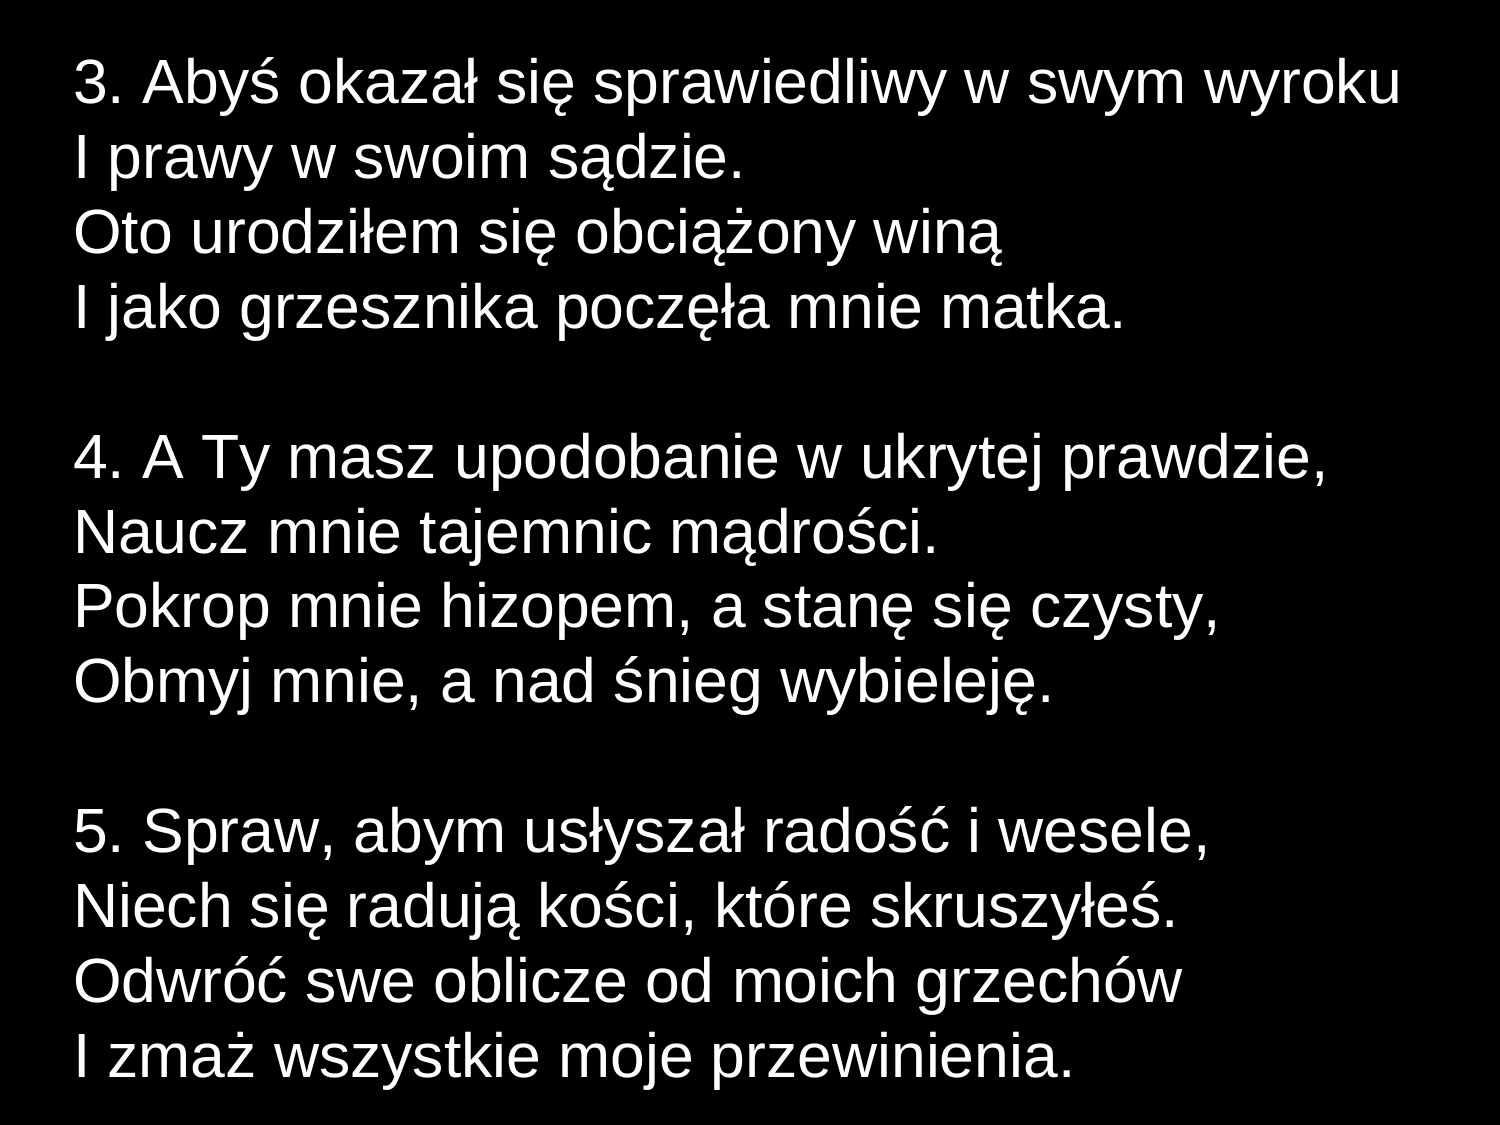

3. Abyś okazał się sprawiedliwy w swym wyroku
I prawy w swoim sądzie.
Oto urodziłem się obciążony winą
I jako grzesznika poczęła mnie matka.
4. A Ty masz upodobanie w ukrytej prawdzie,
Naucz mnie tajemnic mądrości.
Pokrop mnie hizopem, a stanę się czysty,
Obmyj mnie, a nad śnieg wybieleję.
5. Spraw, abym usłyszał radość i wesele,
Niech się radują kości, które skruszyłeś.
Odwróć swe oblicze od moich grzechów
I zmaż wszystkie moje przewinienia.